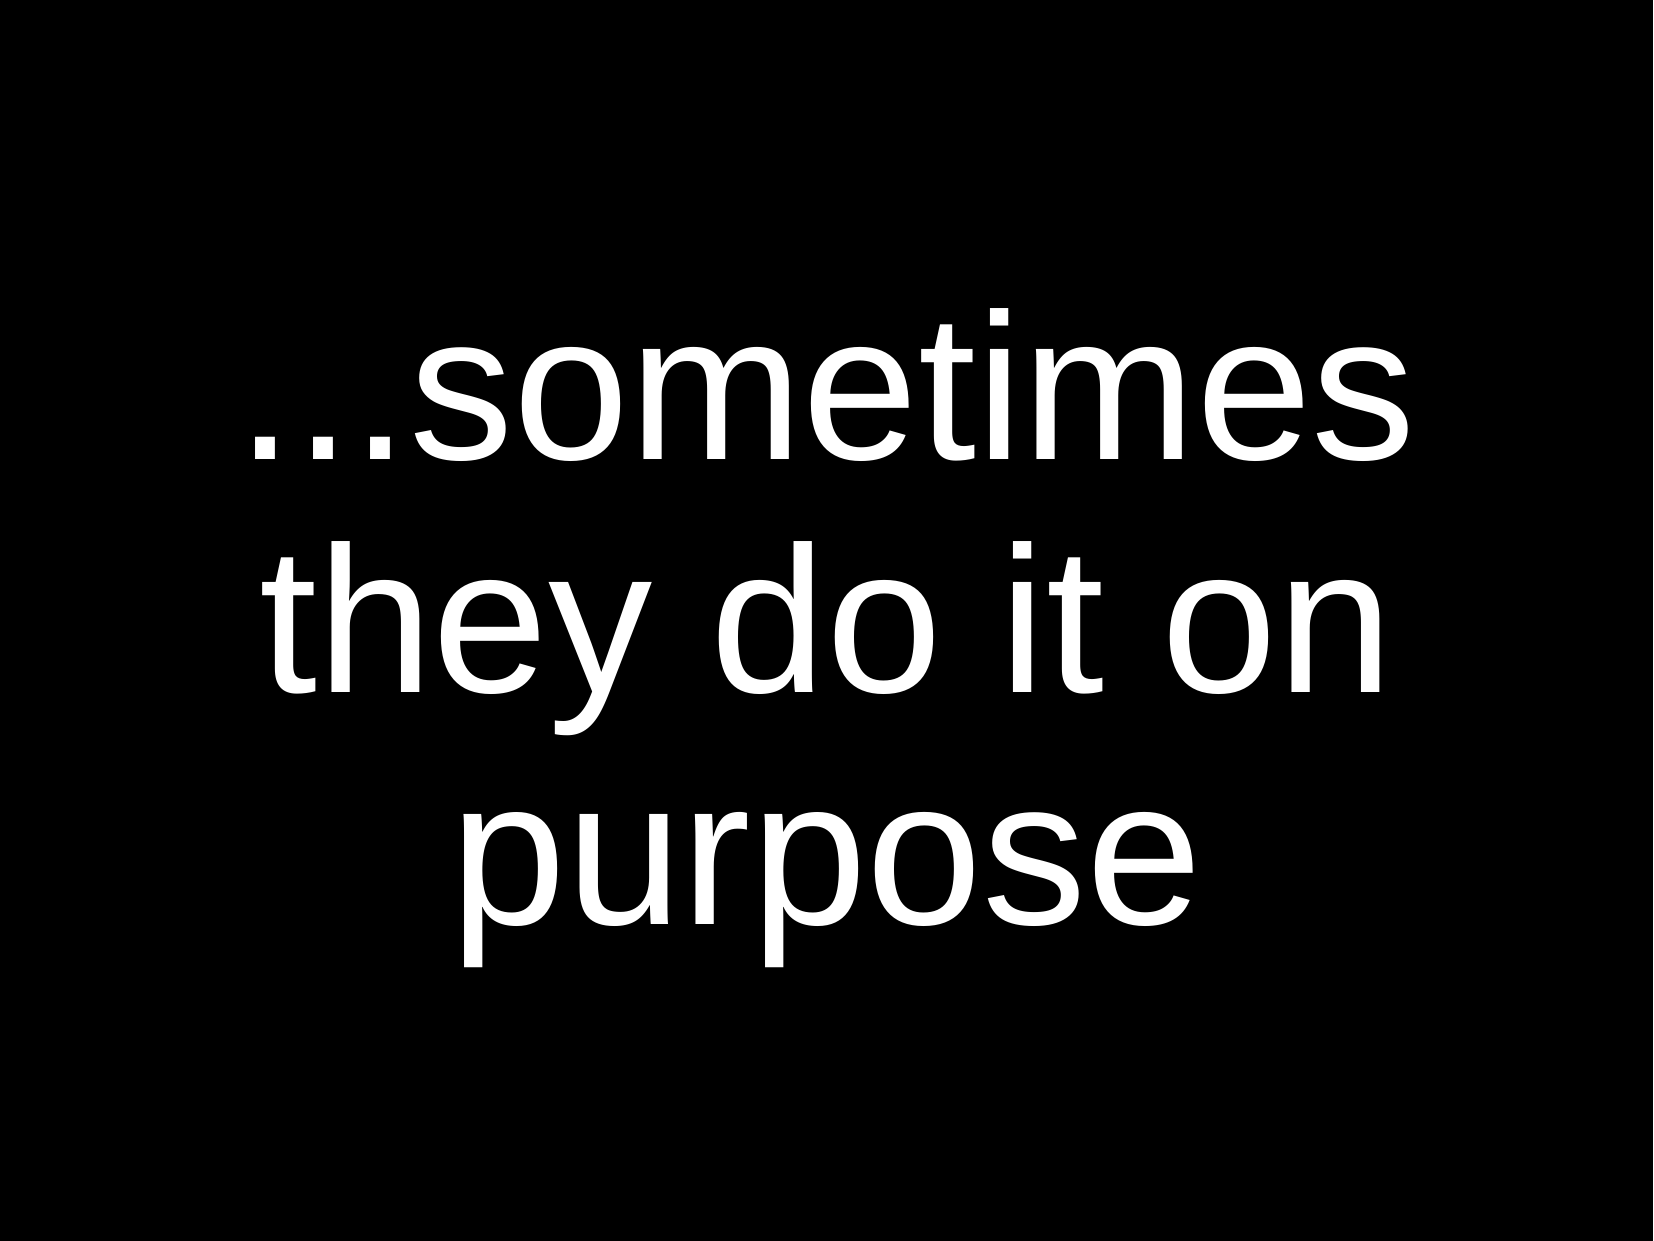

# ...sometimes they do it on purpose